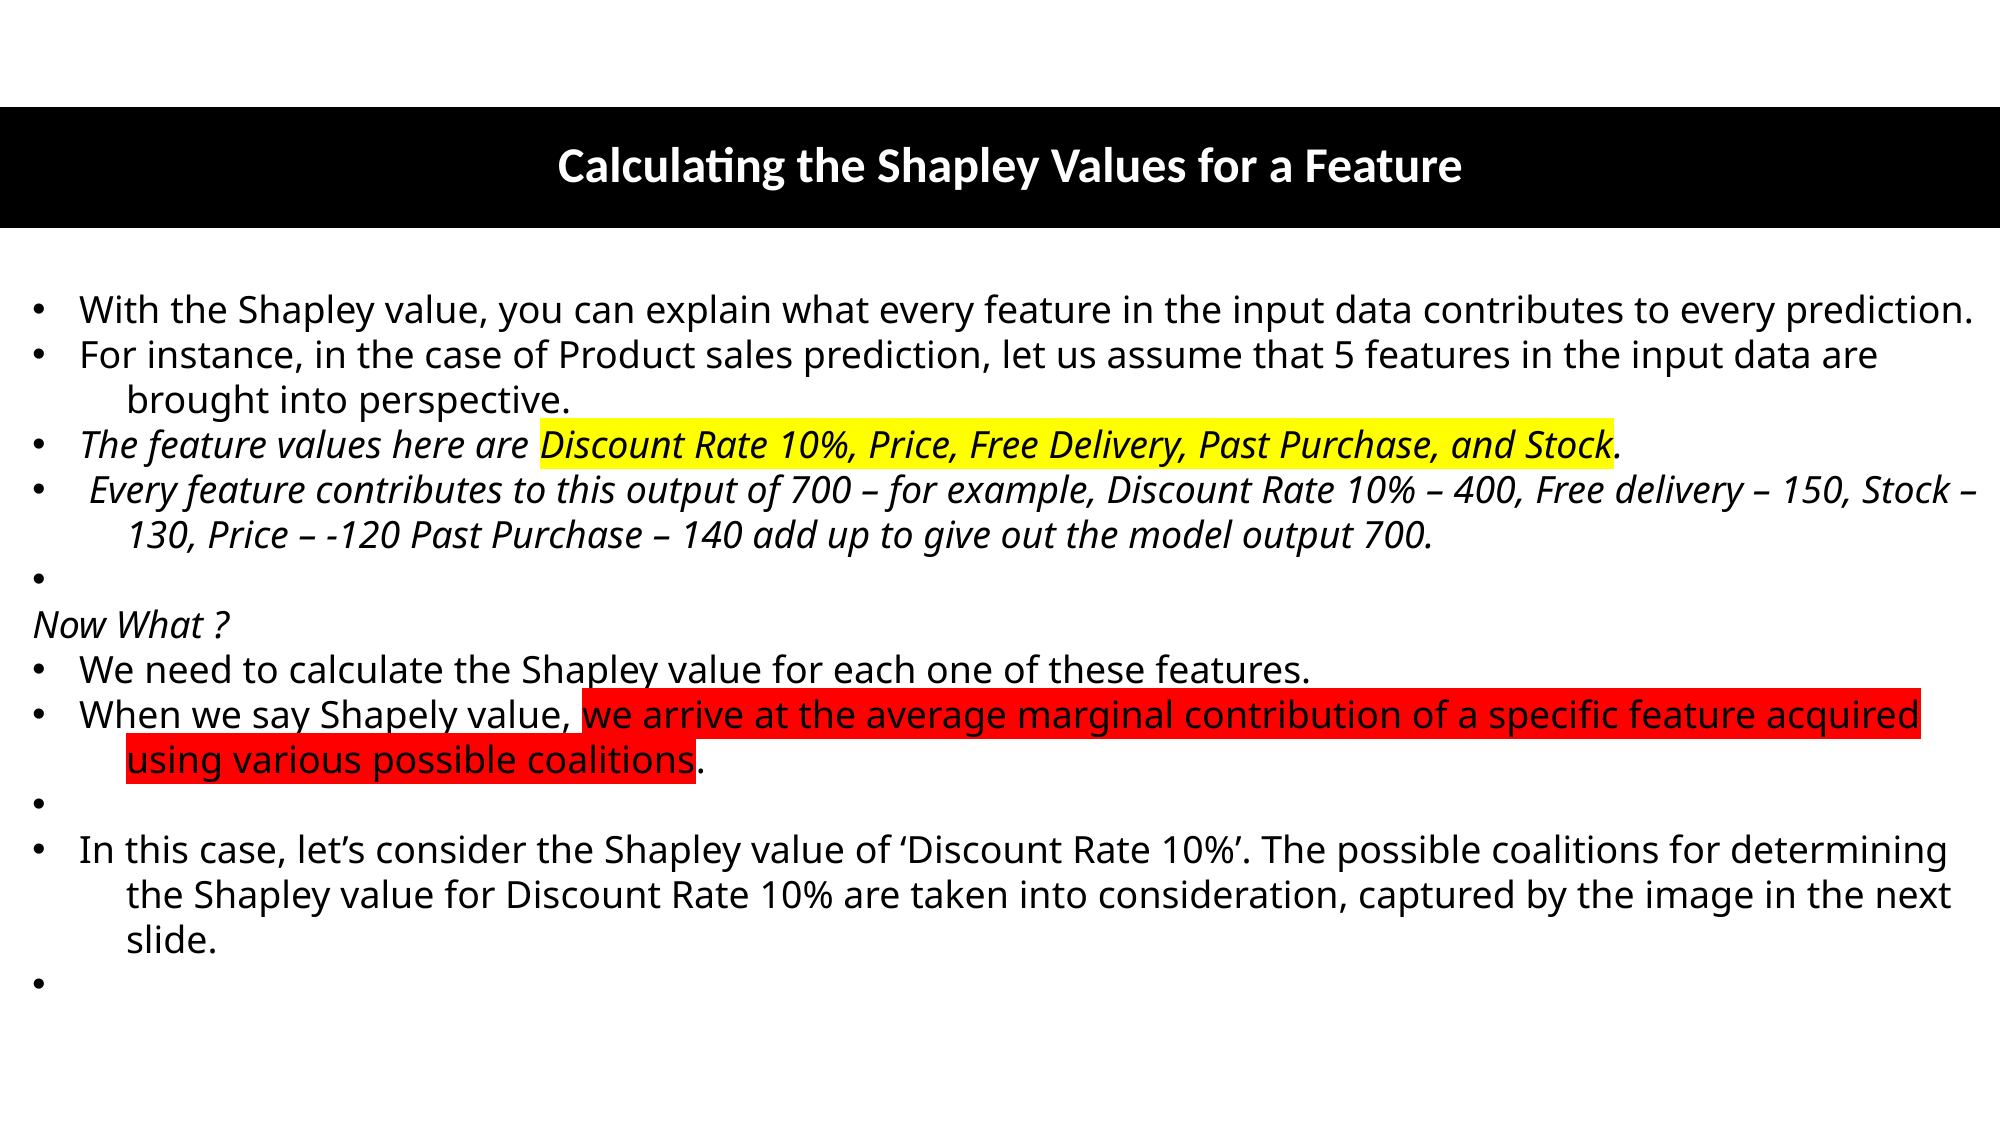

# Calculating the Shapley Values for a Feature
With the Shapley value, you can explain what every feature in the input data contributes to every prediction.
For instance, in the case of Product sales prediction, let us assume that 5 features in the input data are brought into perspective.
The feature values here are Discount Rate 10%, Price, Free Delivery, Past Purchase, and Stock.
 Every feature contributes to this output of 700 – for example, Discount Rate 10% – 400, Free delivery – 150, Stock – 130, Price – -120 Past Purchase – 140 add up to give out the model output 700.
Now What ?
We need to calculate the Shapley value for each one of these features.
When we say Shapely value, we arrive at the average marginal contribution of a specific feature acquired using various possible coalitions.
In this case, let’s consider the Shapley value of ‘Discount Rate 10%’. The possible coalitions for determining the Shapley value for Discount Rate 10% are taken into consideration, captured by the image in the next slide.